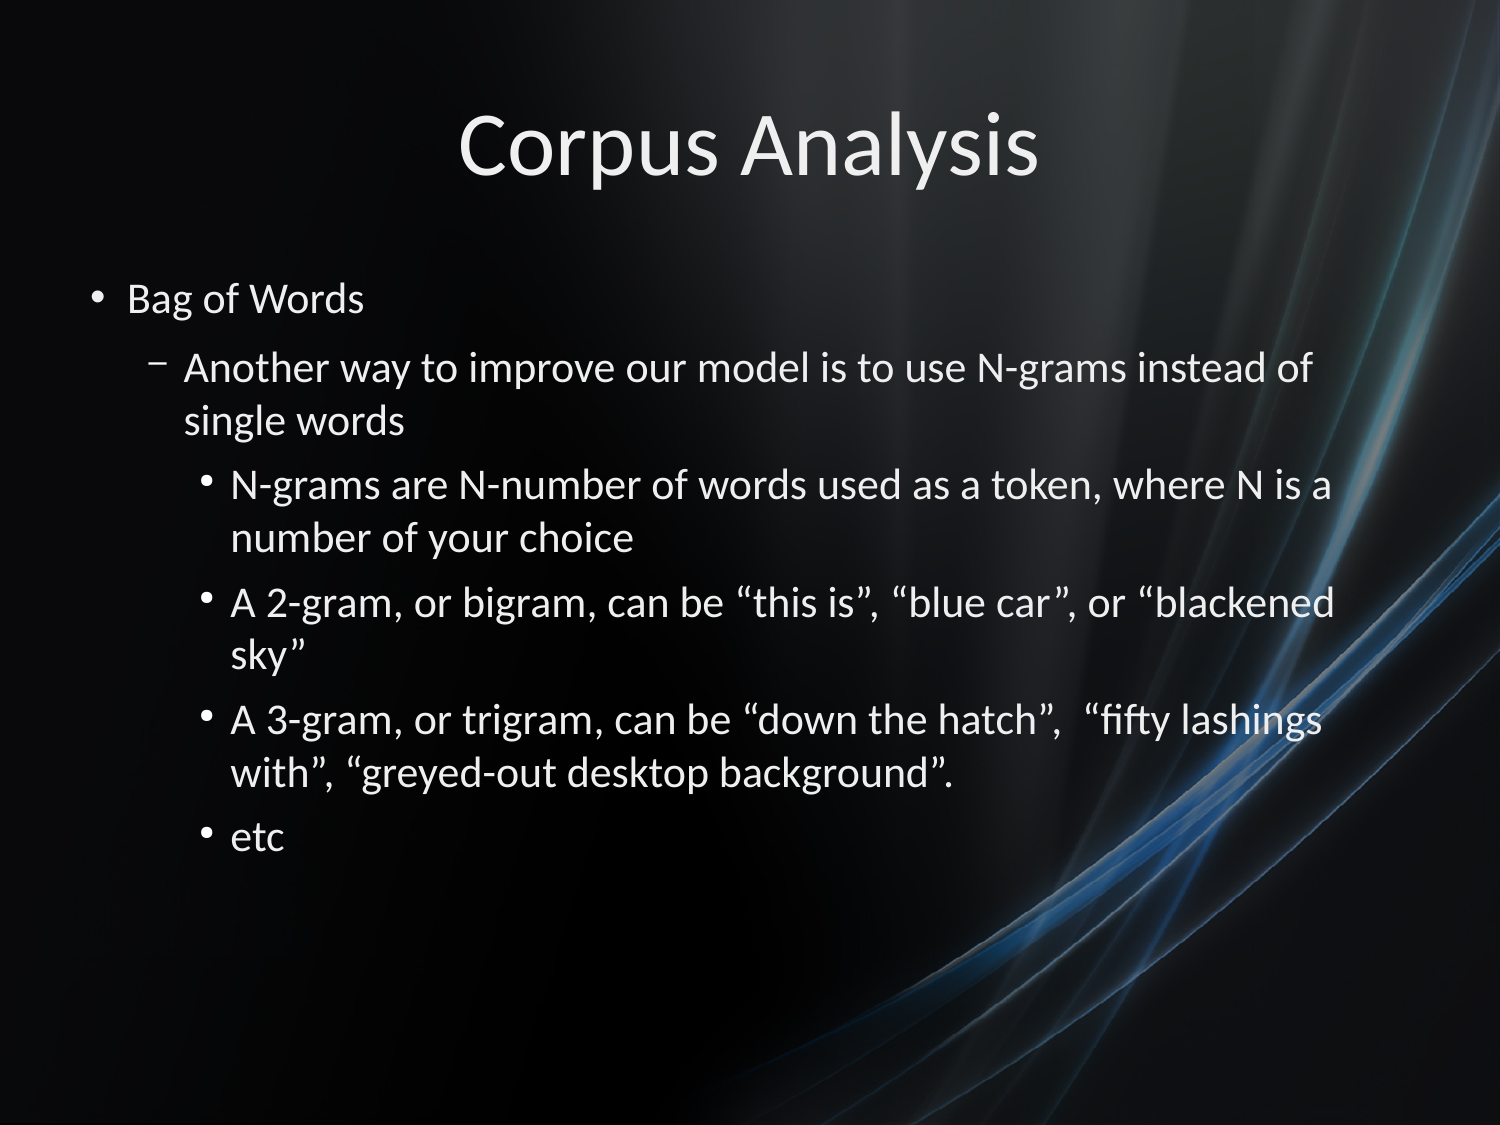

# Corpus Analysis
Bag of Words
Another way to improve our model is to use N-grams instead of single words
N-grams are N-number of words used as a token, where N is a number of your choice
A 2-gram, or bigram, can be “this is”, “blue car”, or “blackened sky”
A 3-gram, or trigram, can be “down the hatch”, “fifty lashings with”, “greyed-out desktop background”.
etc